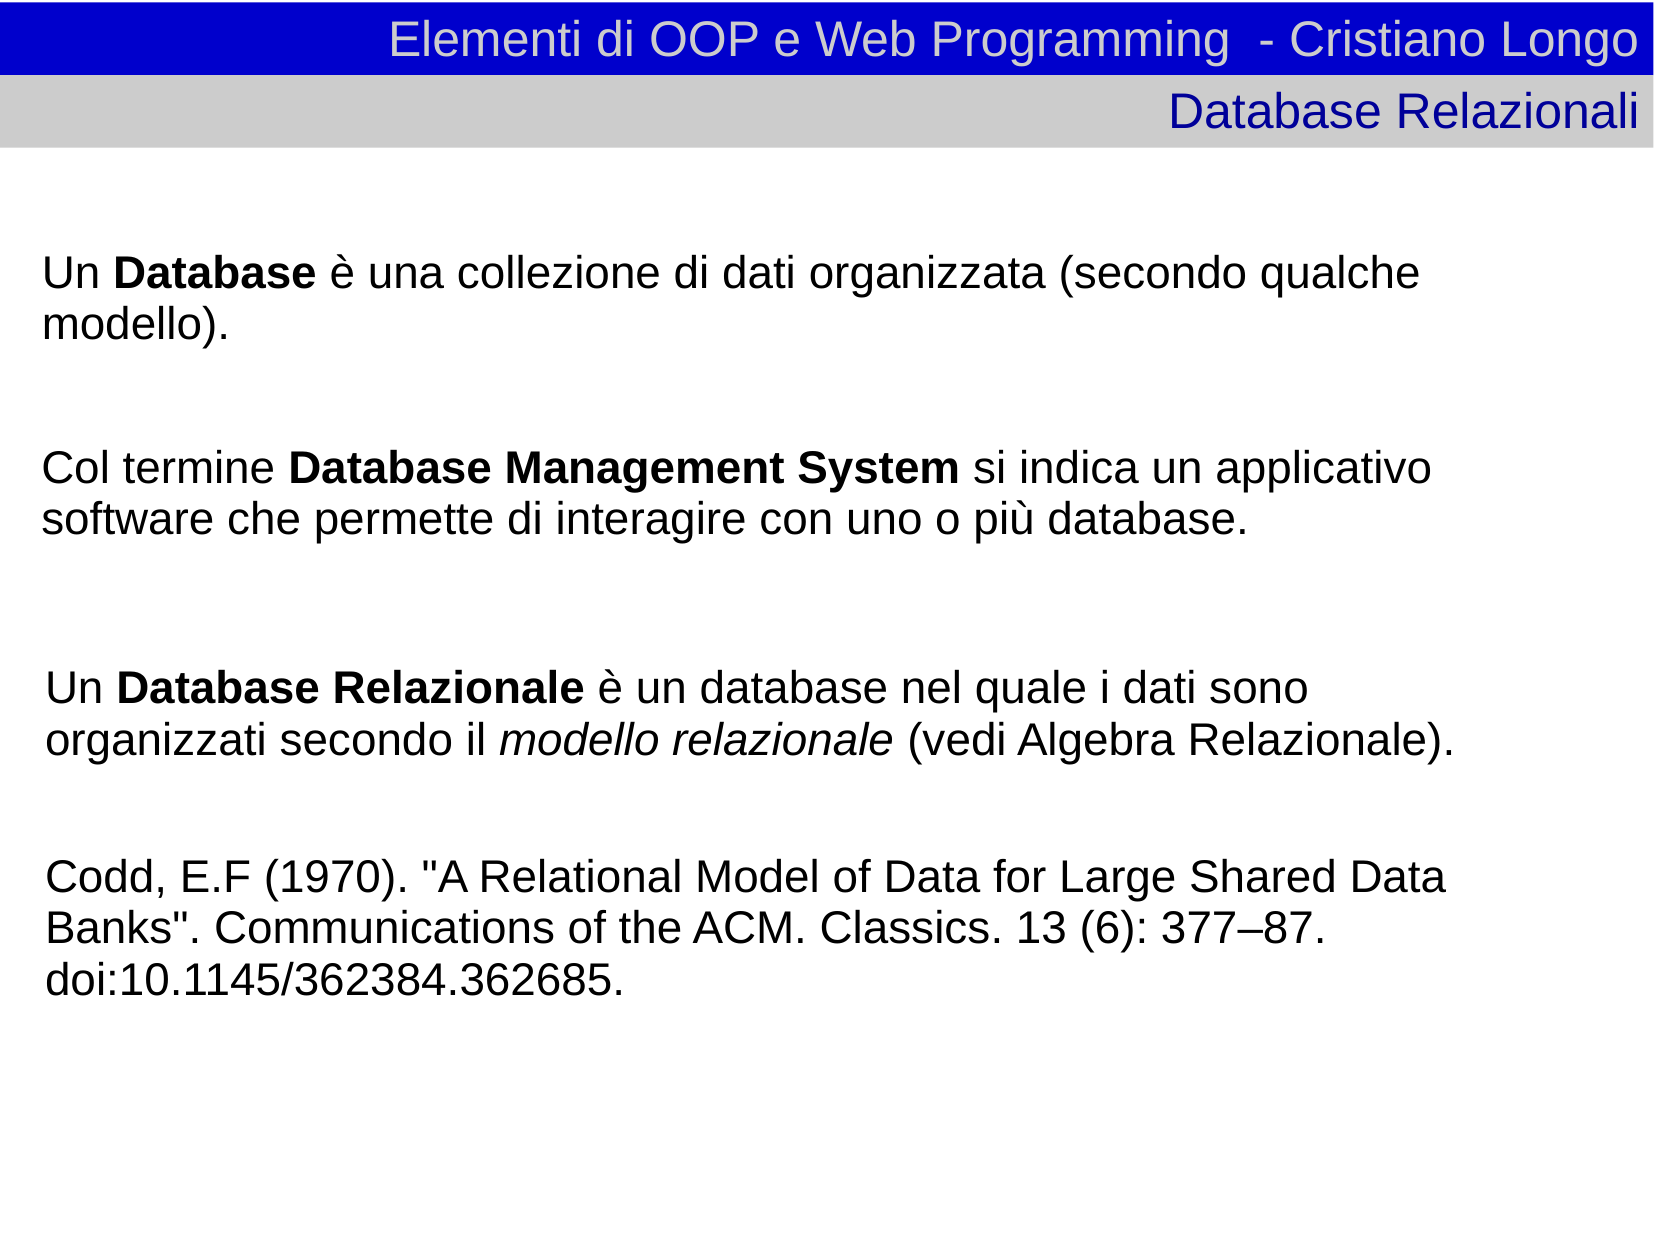

# Elementi di OOP e Web Programming - Cristiano Longo
Database Relazionali
Un Database è una collezione di dati organizzata (secondo qualche modello).
Col termine Database Management System si indica un applicativo software che permette di interagire con uno o più database.
Un Database Relazionale è un database nel quale i dati sono organizzati secondo il modello relazionale (vedi Algebra Relazionale).
Codd, E.F (1970). "A Relational Model of Data for Large Shared Data Banks". Communications of the ACM. Classics. 13 (6): 377–87. doi:10.1145/362384.362685.